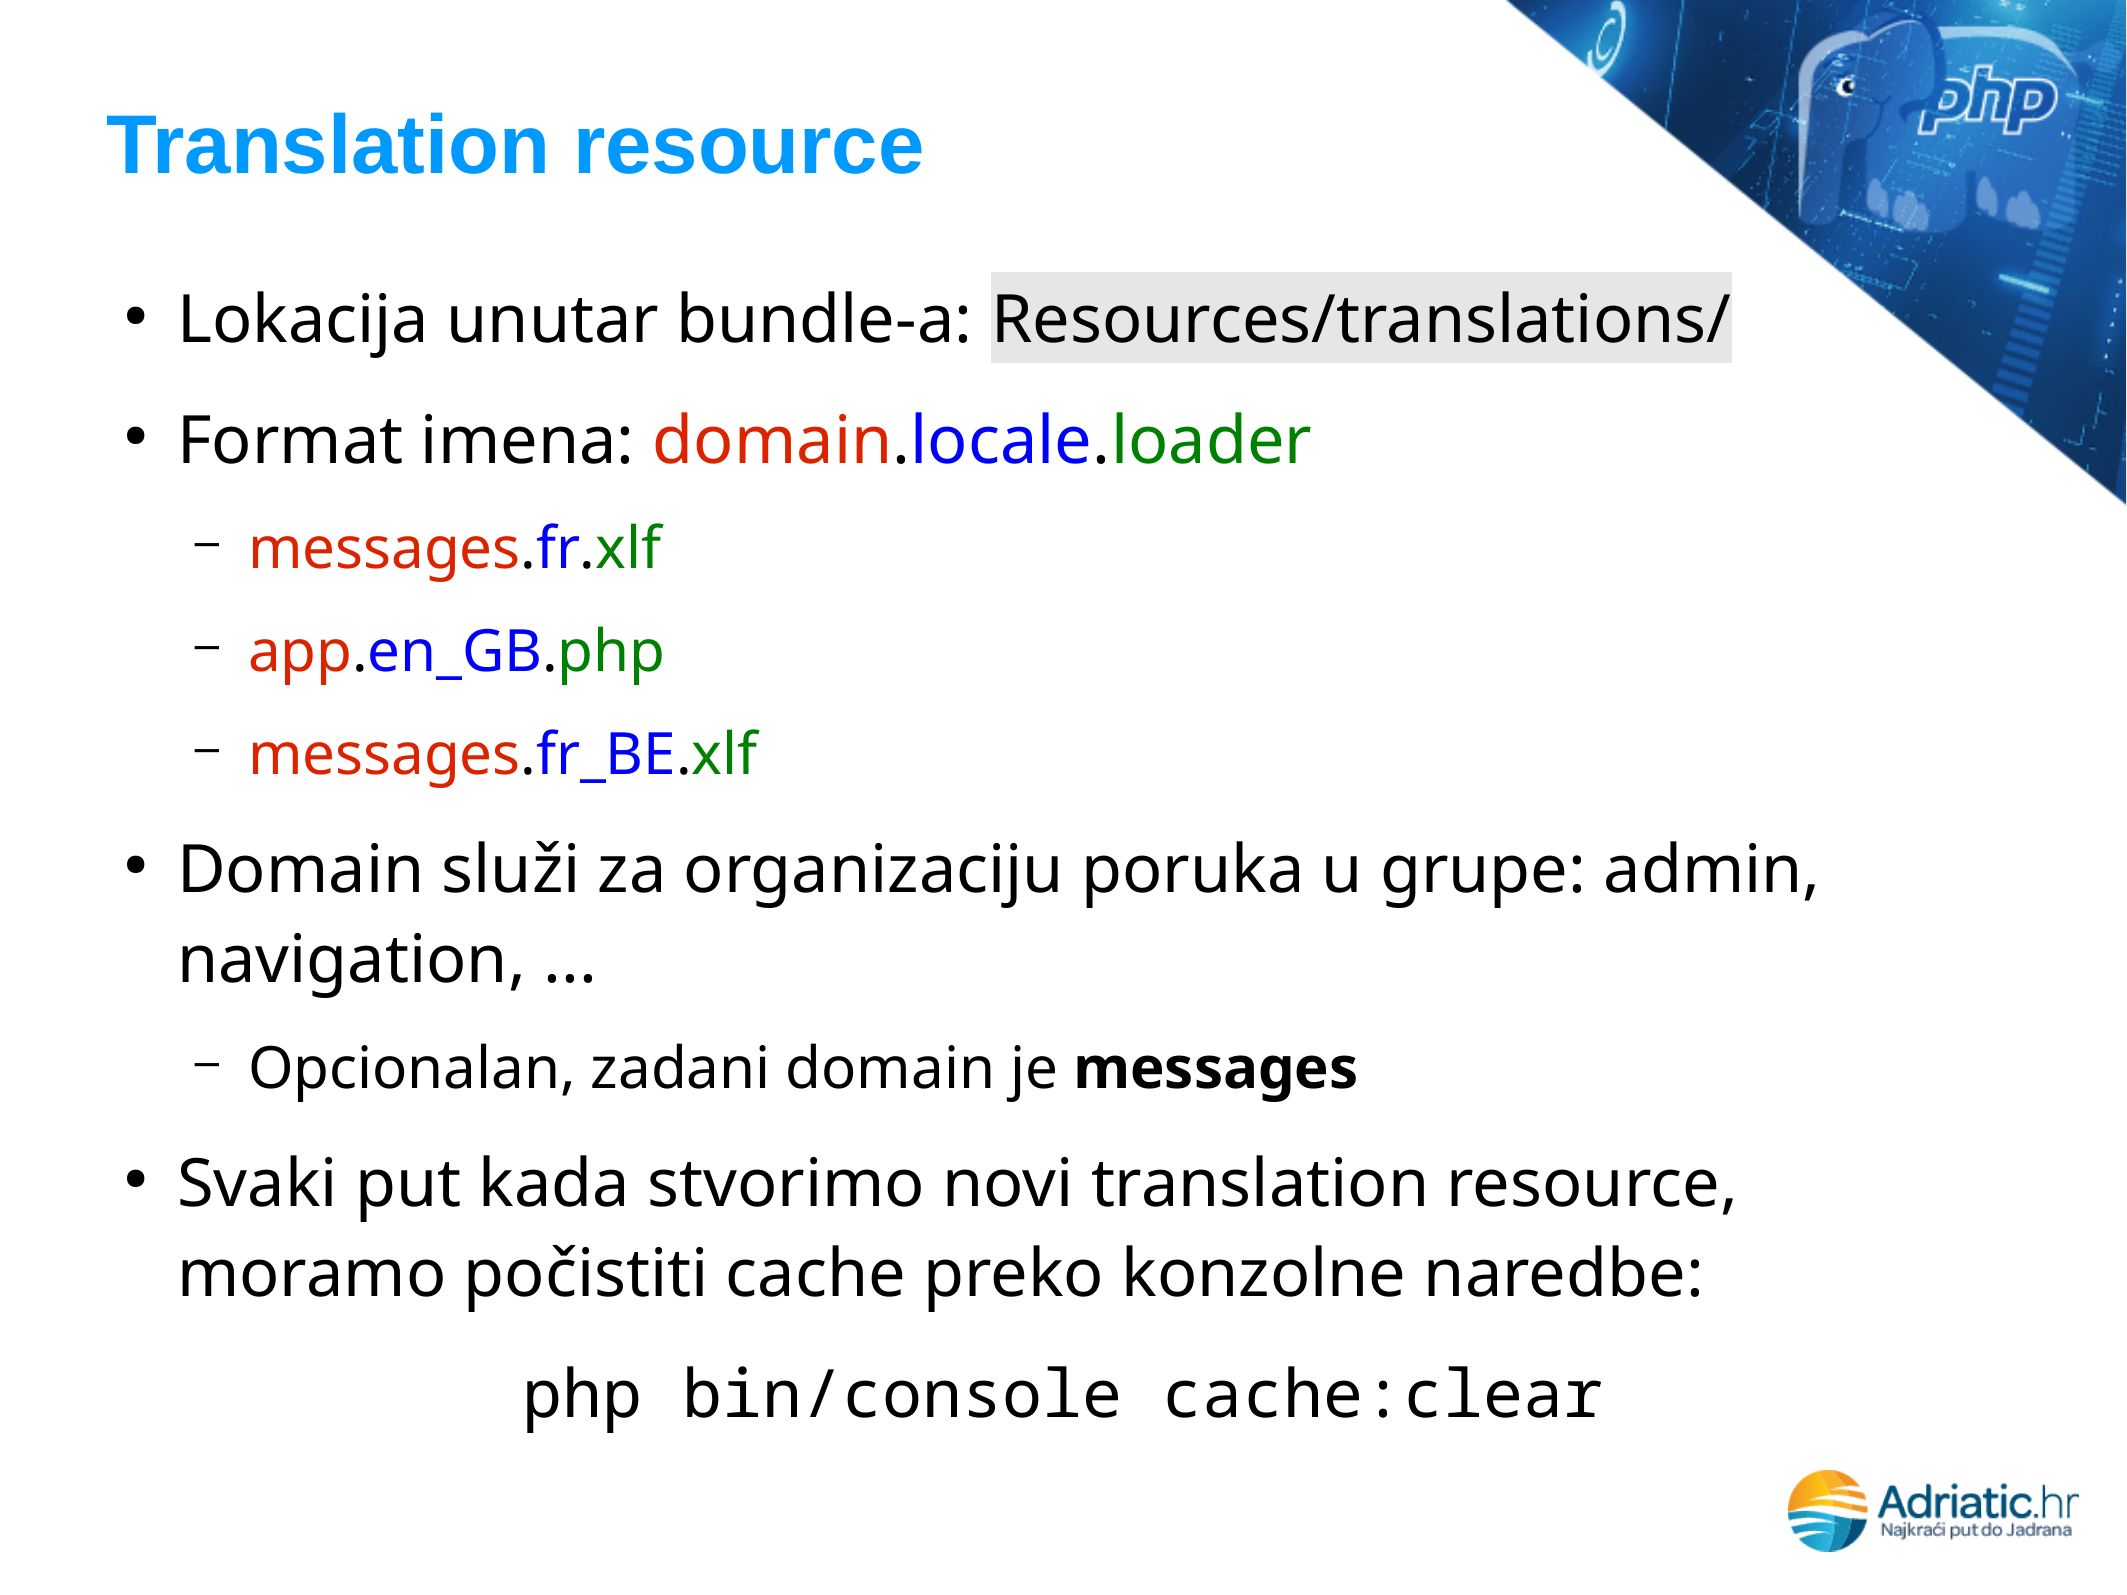

# Translation resource
Lokacija unutar bundle-a: Resources/translations/
Format imena: domain.locale.loader
messages.fr.xlf
app.en_GB.php
messages.fr_BE.xlf
Domain služi za organizaciju poruka u grupe: admin, navigation, ...
Opcionalan, zadani domain je messages
Svaki put kada stvorimo novi translation resource, moramo počistiti cache preko konzolne naredbe:
php bin/console cache:clear